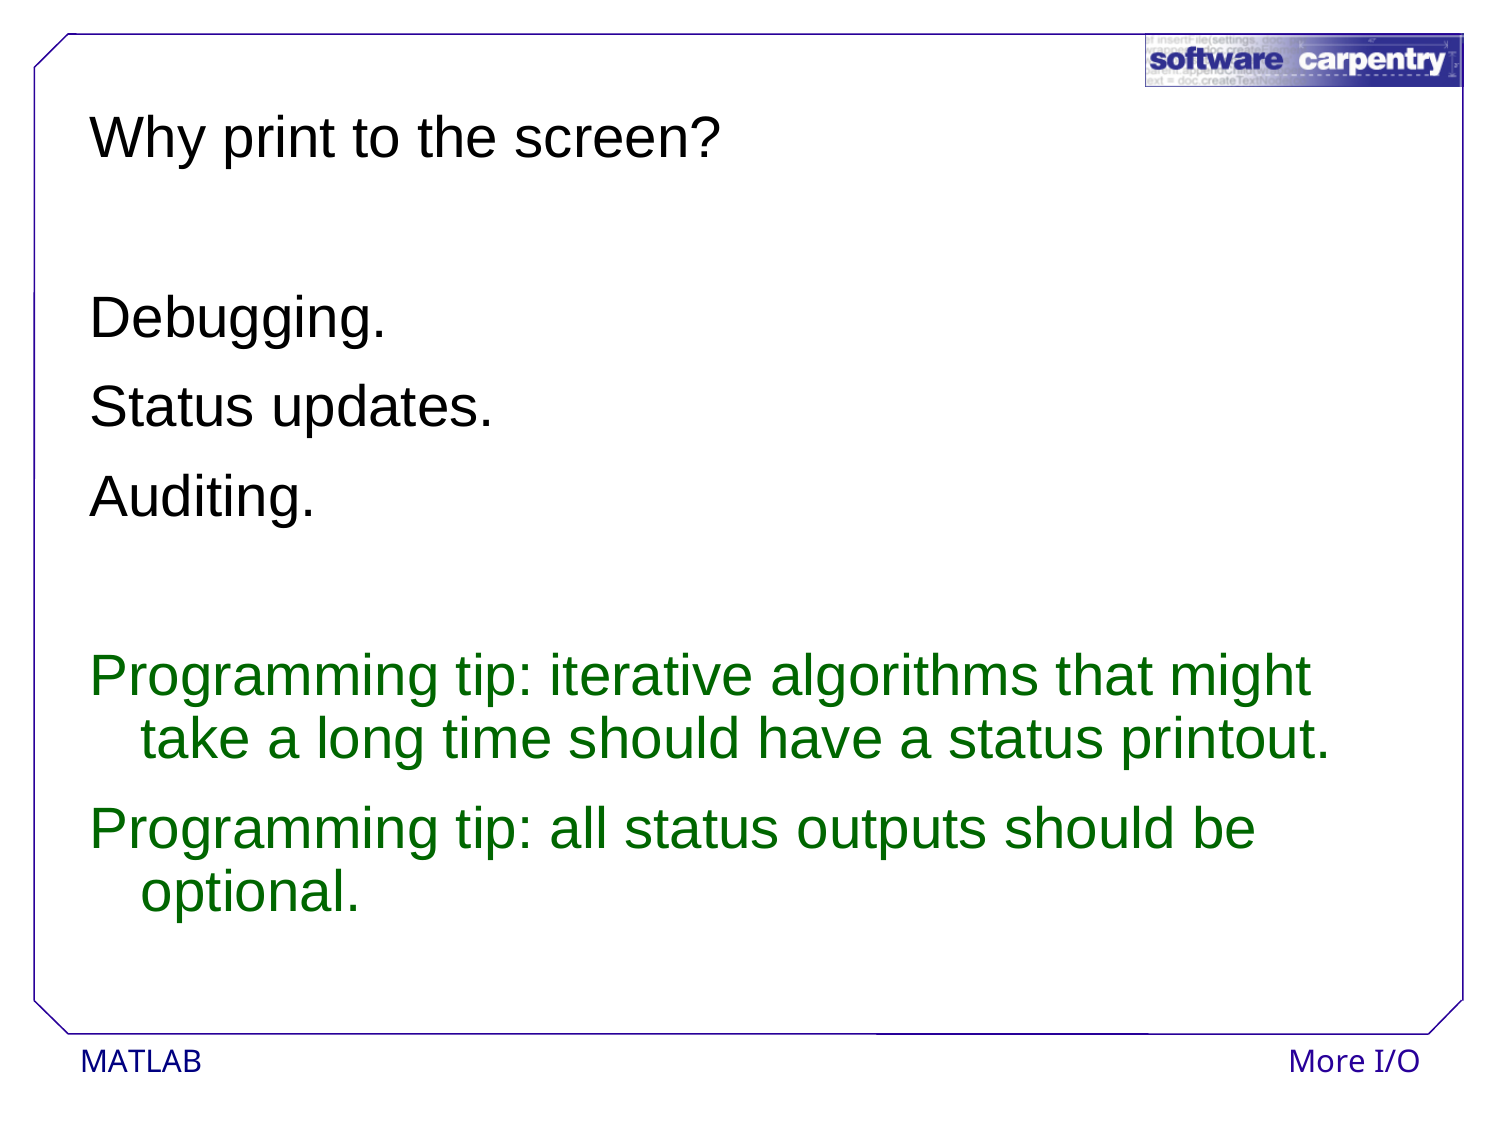

# Why print to the screen?
Debugging.
Status updates.
Auditing.
Programming tip: iterative algorithms that might take a long time should have a status printout.
Programming tip: all status outputs should be optional.